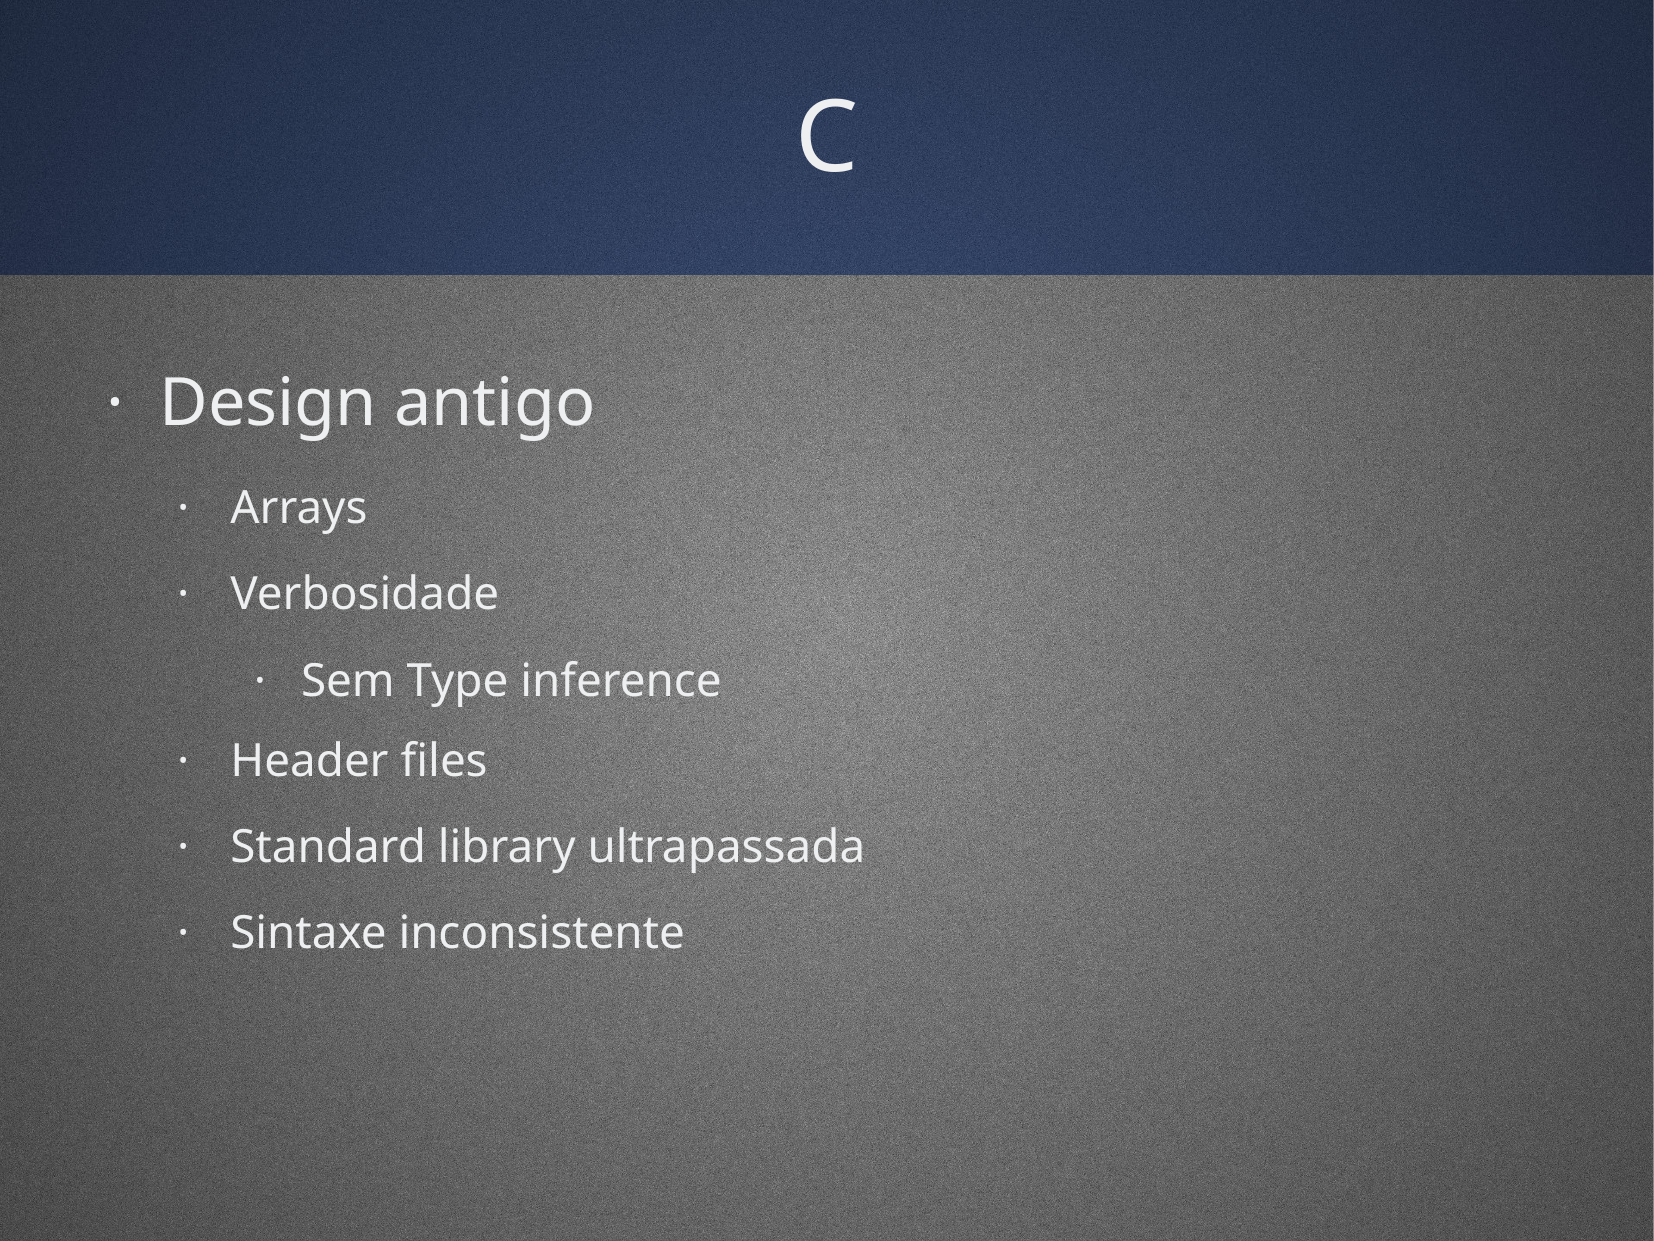

# C
Design antigo
Arrays
Verbosidade
Sem Type inference
Header files
Standard library ultrapassada
Sintaxe inconsistente